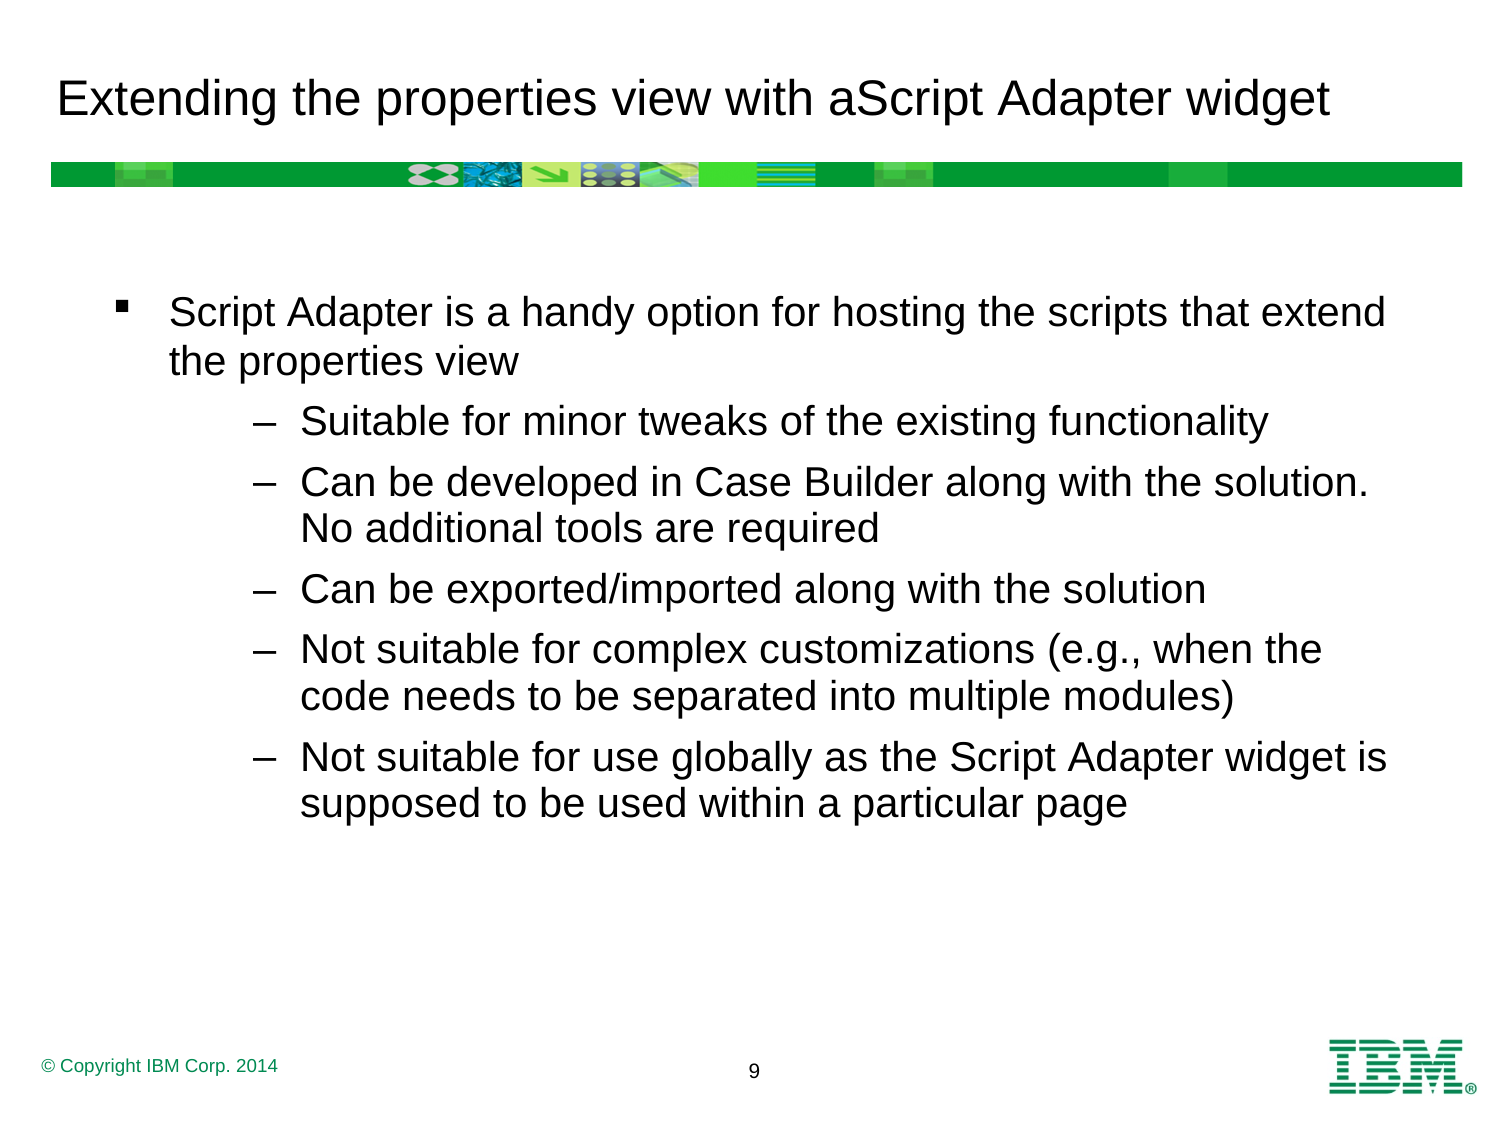

# Extending the properties view with aScript Adapter widget
Script Adapter is a handy option for hosting the scripts that extend the properties view
Suitable for minor tweaks of the existing functionality
Can be developed in Case Builder along with the solution. No additional tools are required
Can be exported/imported along with the solution
Not suitable for complex customizations (e.g., when the code needs to be separated into multiple modules)
Not suitable for use globally as the Script Adapter widget is supposed to be used within a particular page
9